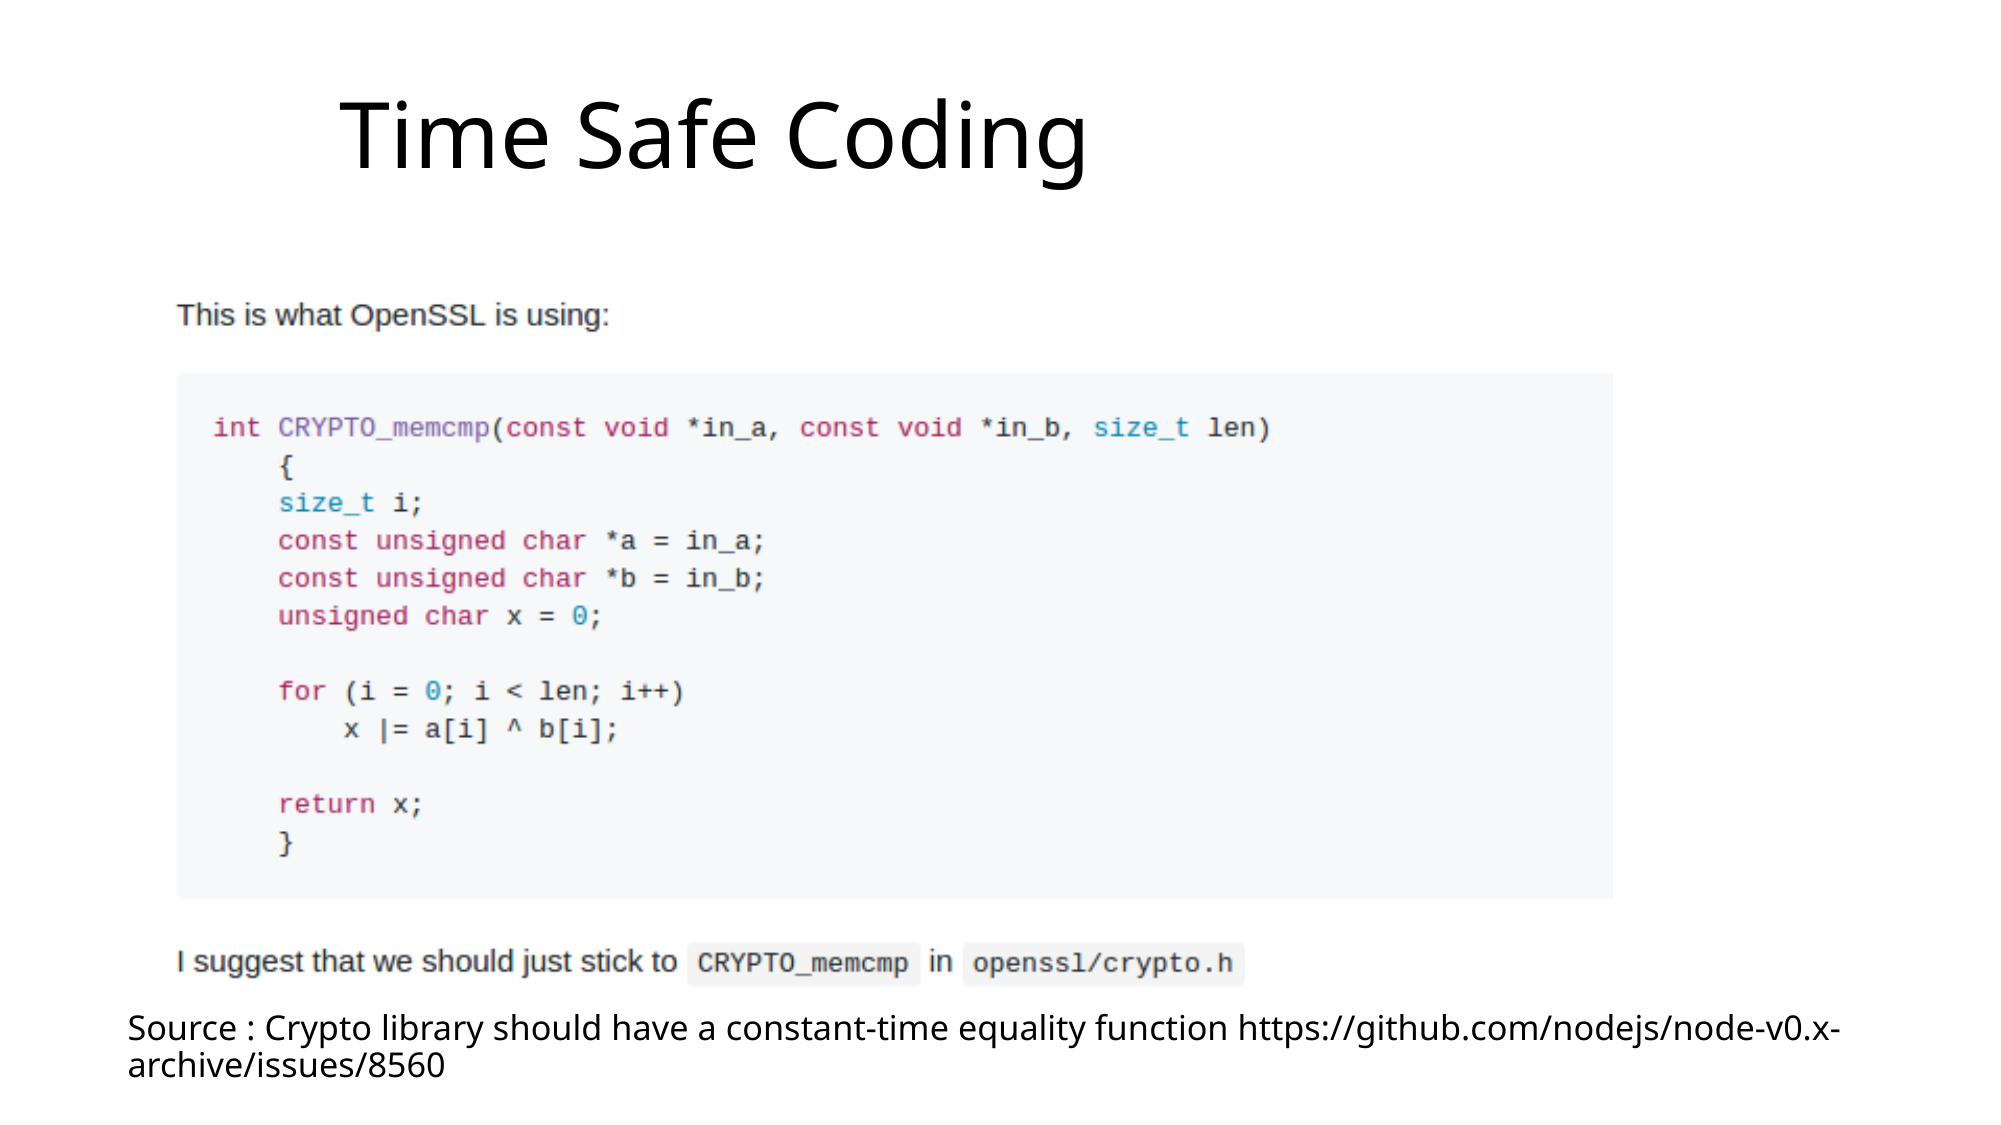

# Time Safe Coding
Source : Crypto library should have a constant-time equality function https://github.com/nodejs/node-v0.x-archive/issues/8560